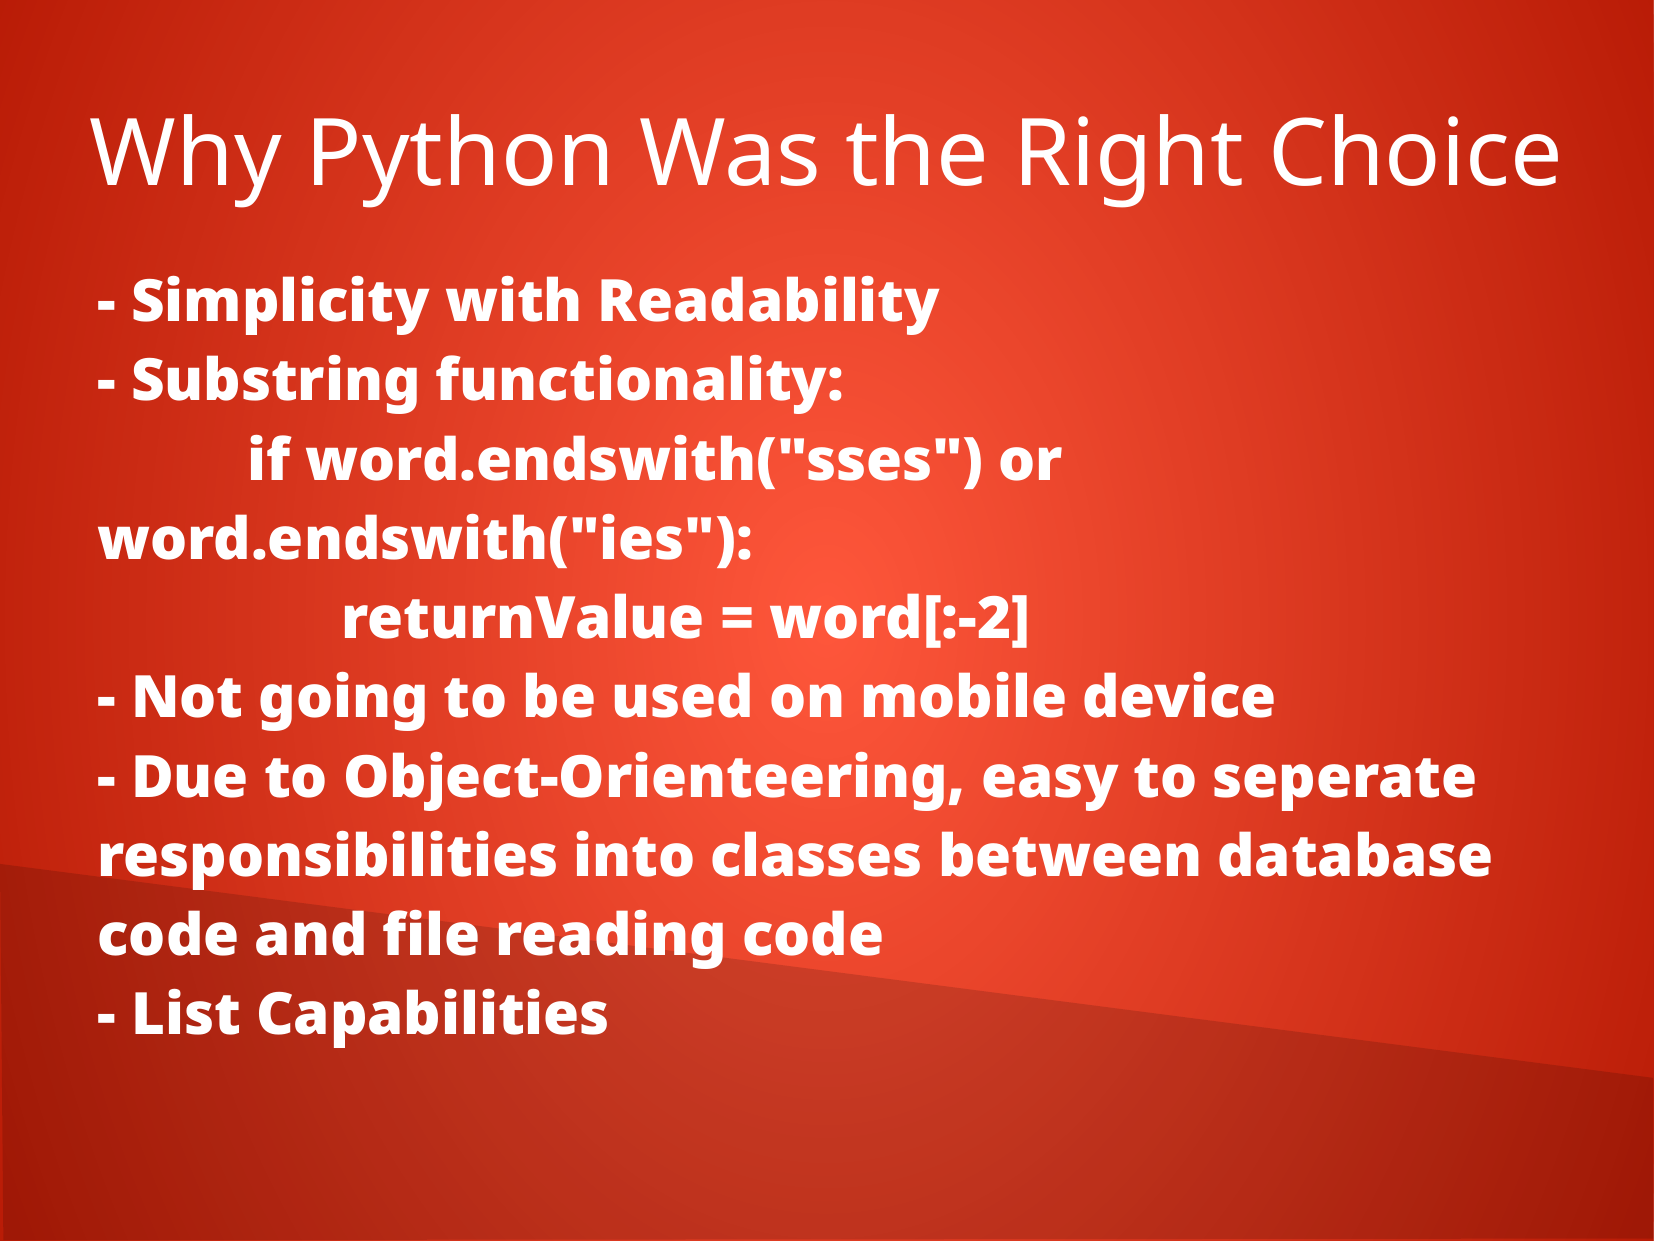

# Why Python Was the Right Choice
- Simplicity with Readability
- Substring functionality:												if word.endswith("sses") or word.endswith("ies"):
 returnValue = word[:-2]
- Not going to be used on mobile device
- Due to Object-Orienteering, easy to seperate responsibilities into classes between database code and file reading code
- List Capabilities